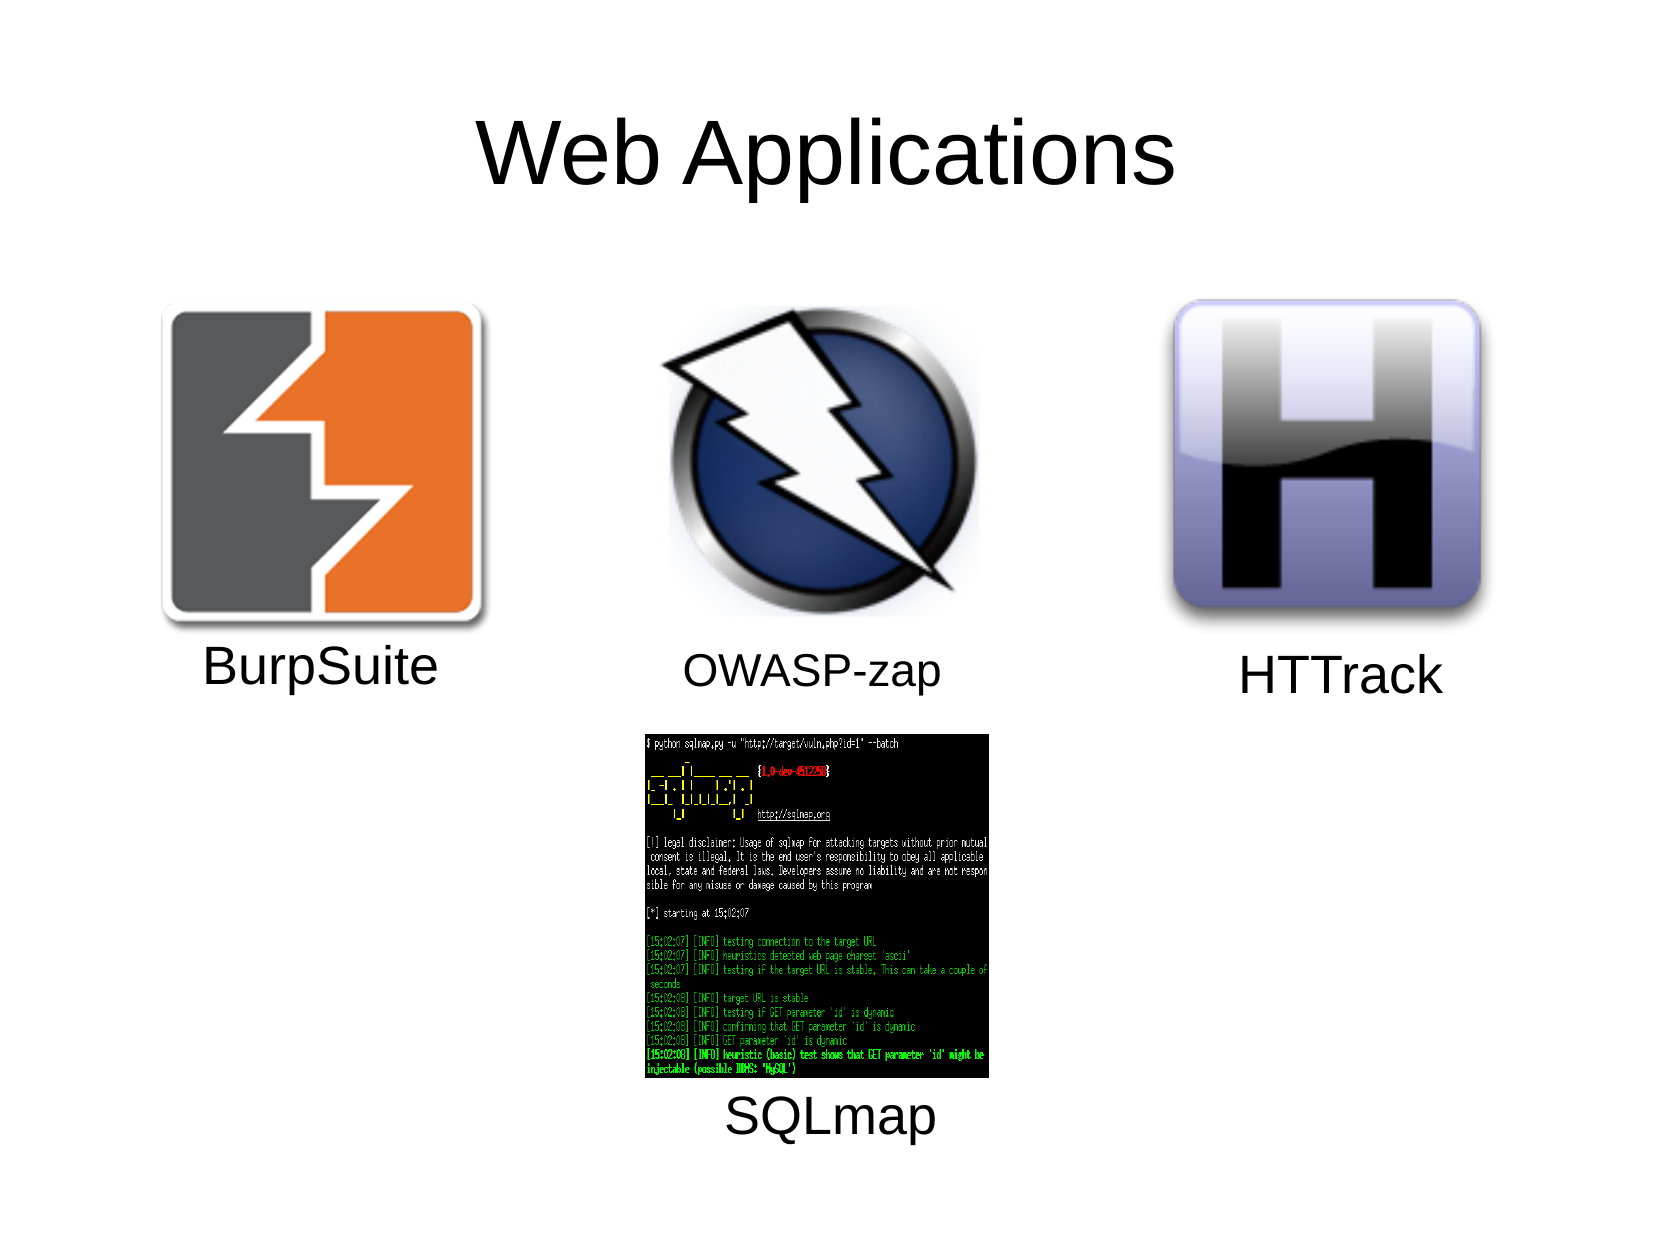

# Web Applications
BurpSuite
OWASP-zap
HTTrack
SQLmap